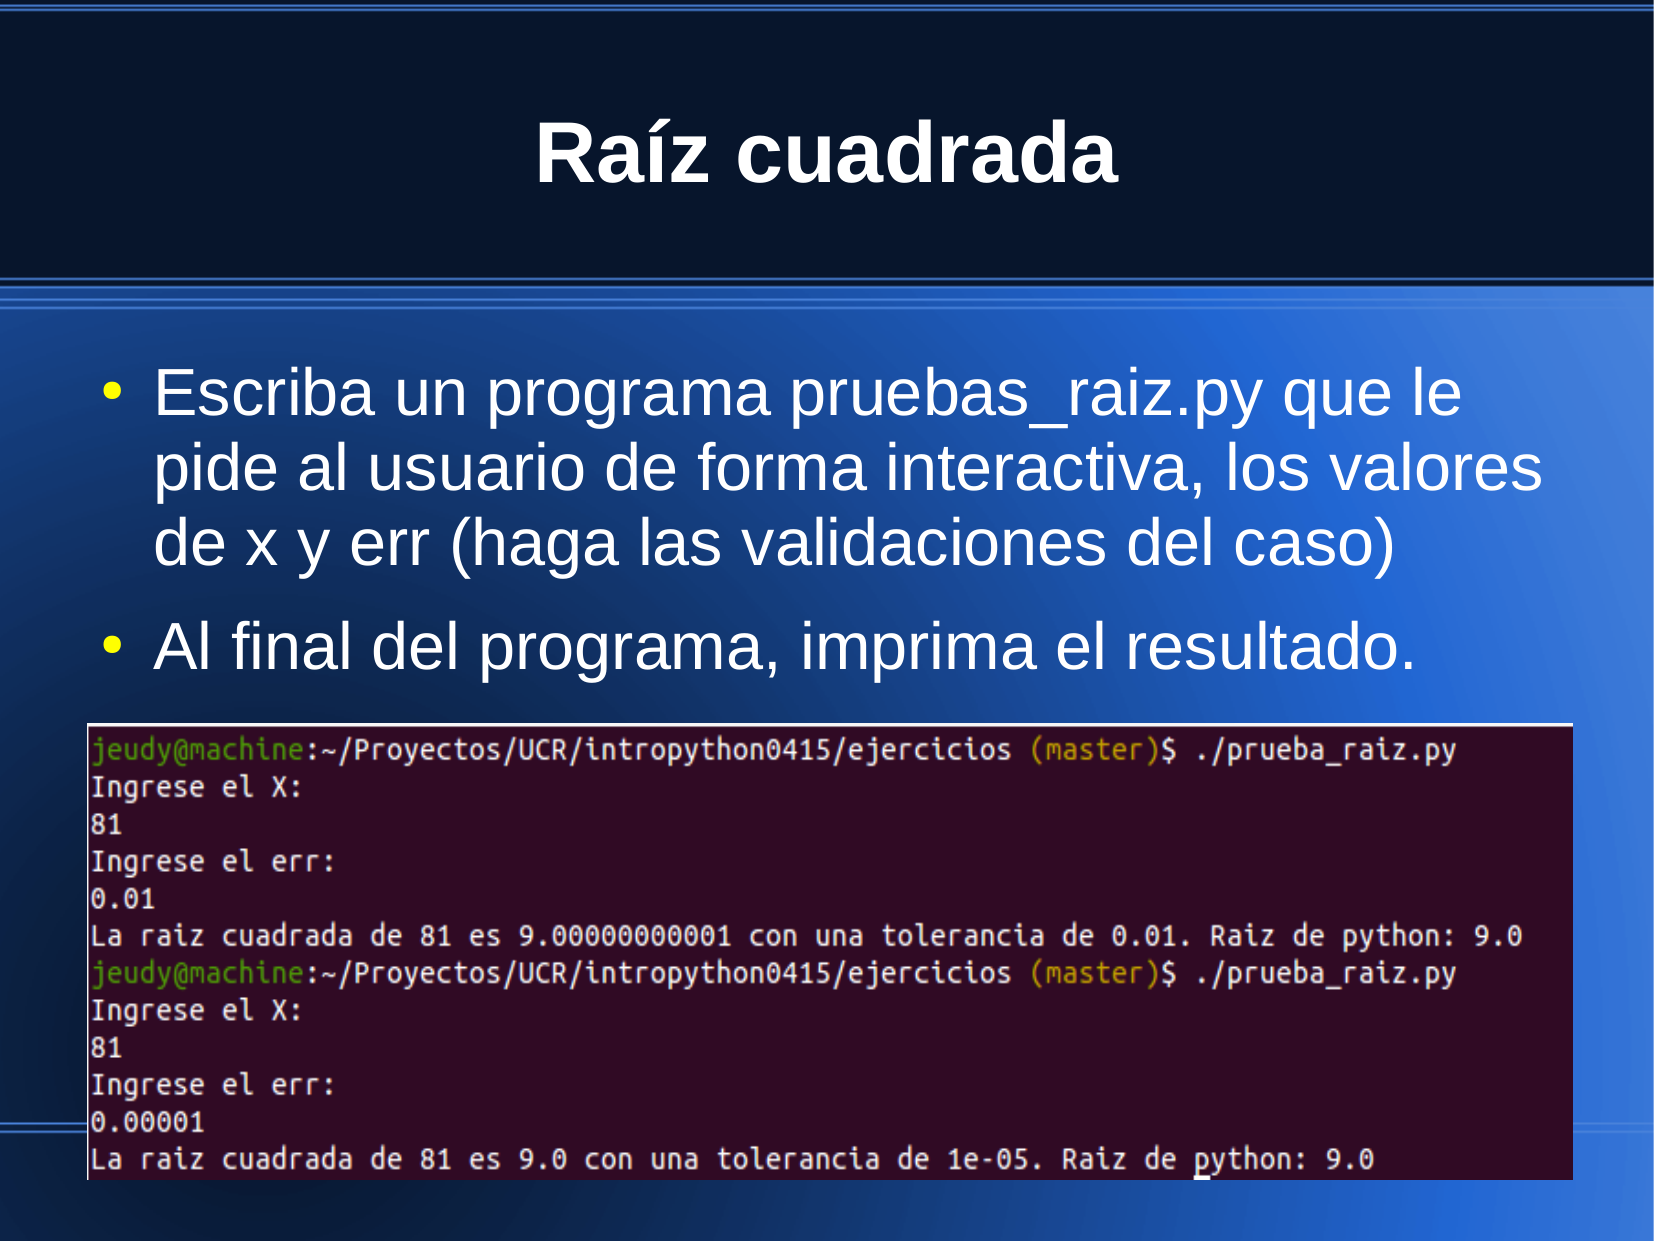

# Raíz cuadrada
Escriba un programa pruebas_raiz.py que le pide al usuario de forma interactiva, los valores de x y err (haga las validaciones del caso)
Al final del programa, imprima el resultado.